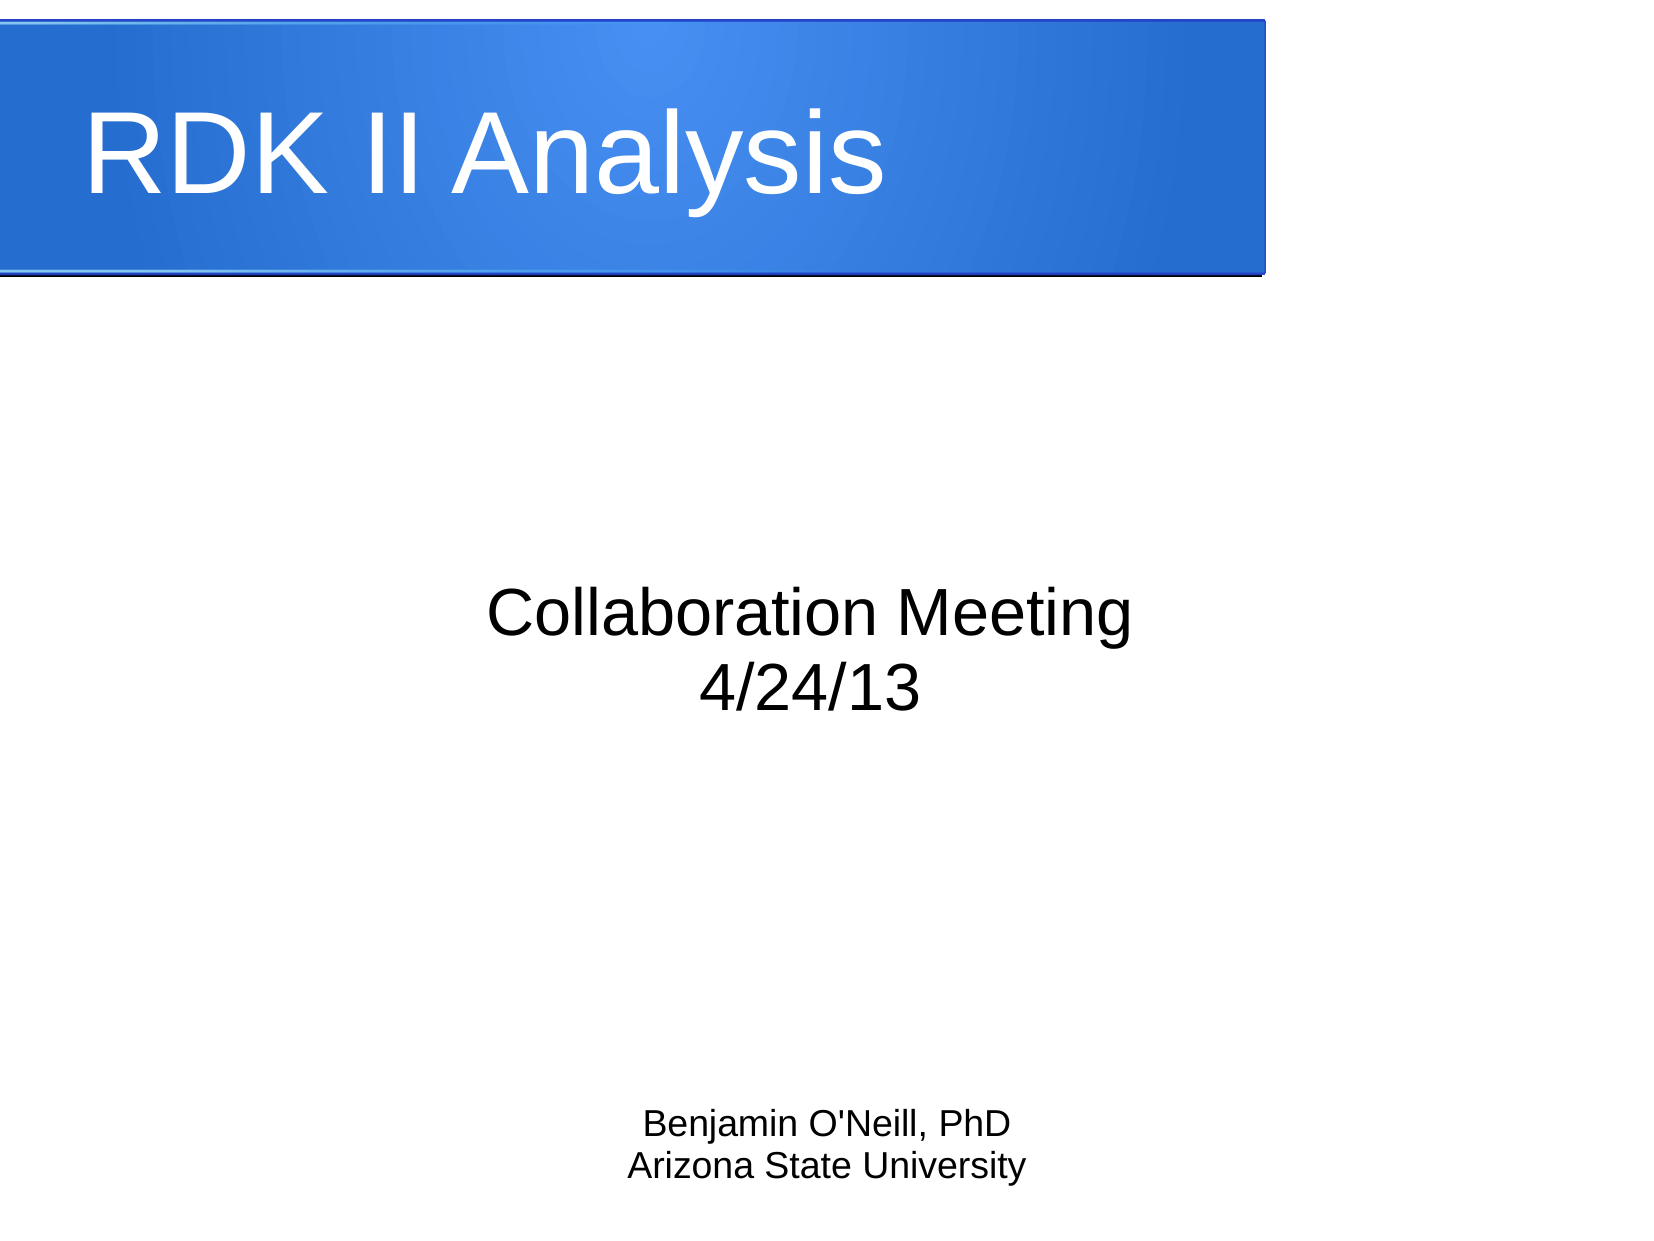

# RDK II Analysis
Collaboration Meeting
4/24/13
Benjamin O'Neill, PhD
Arizona State University